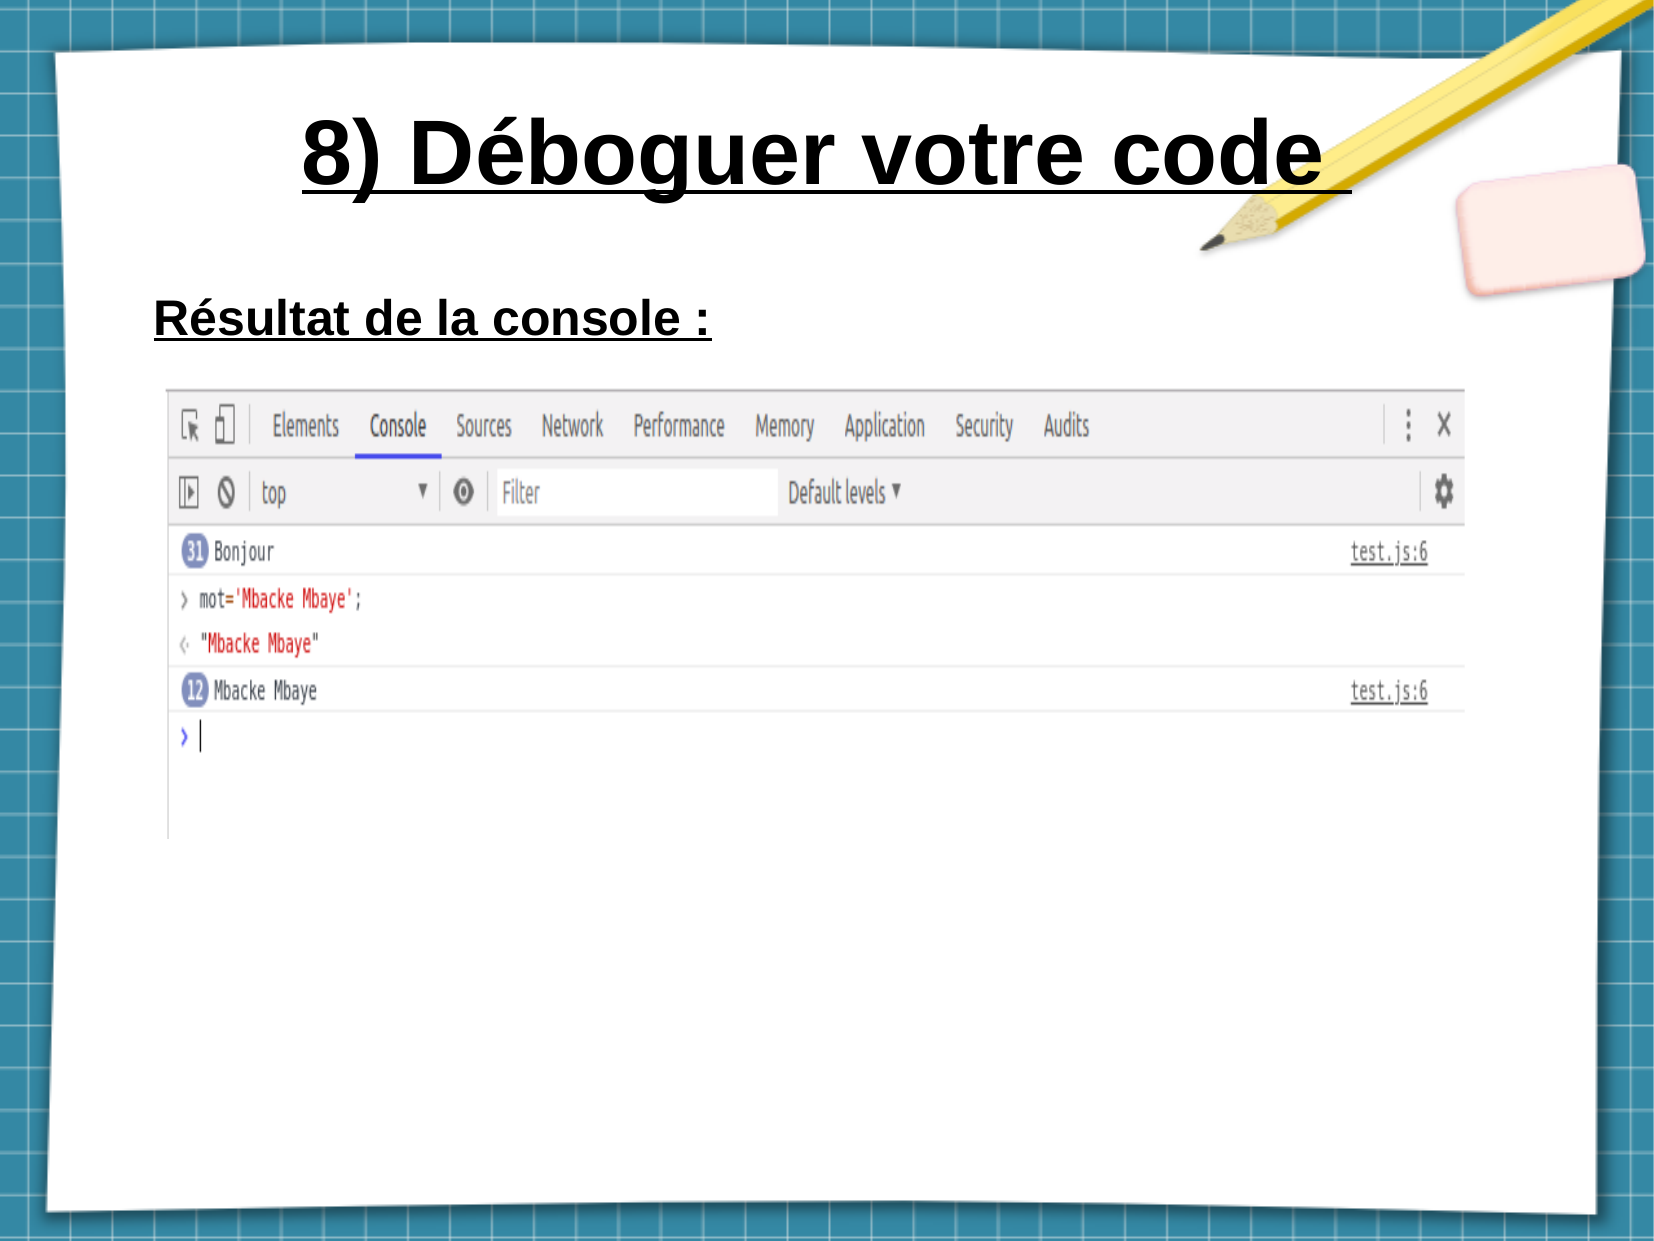

# 8) Déboguer votre code
Résultat de la console :